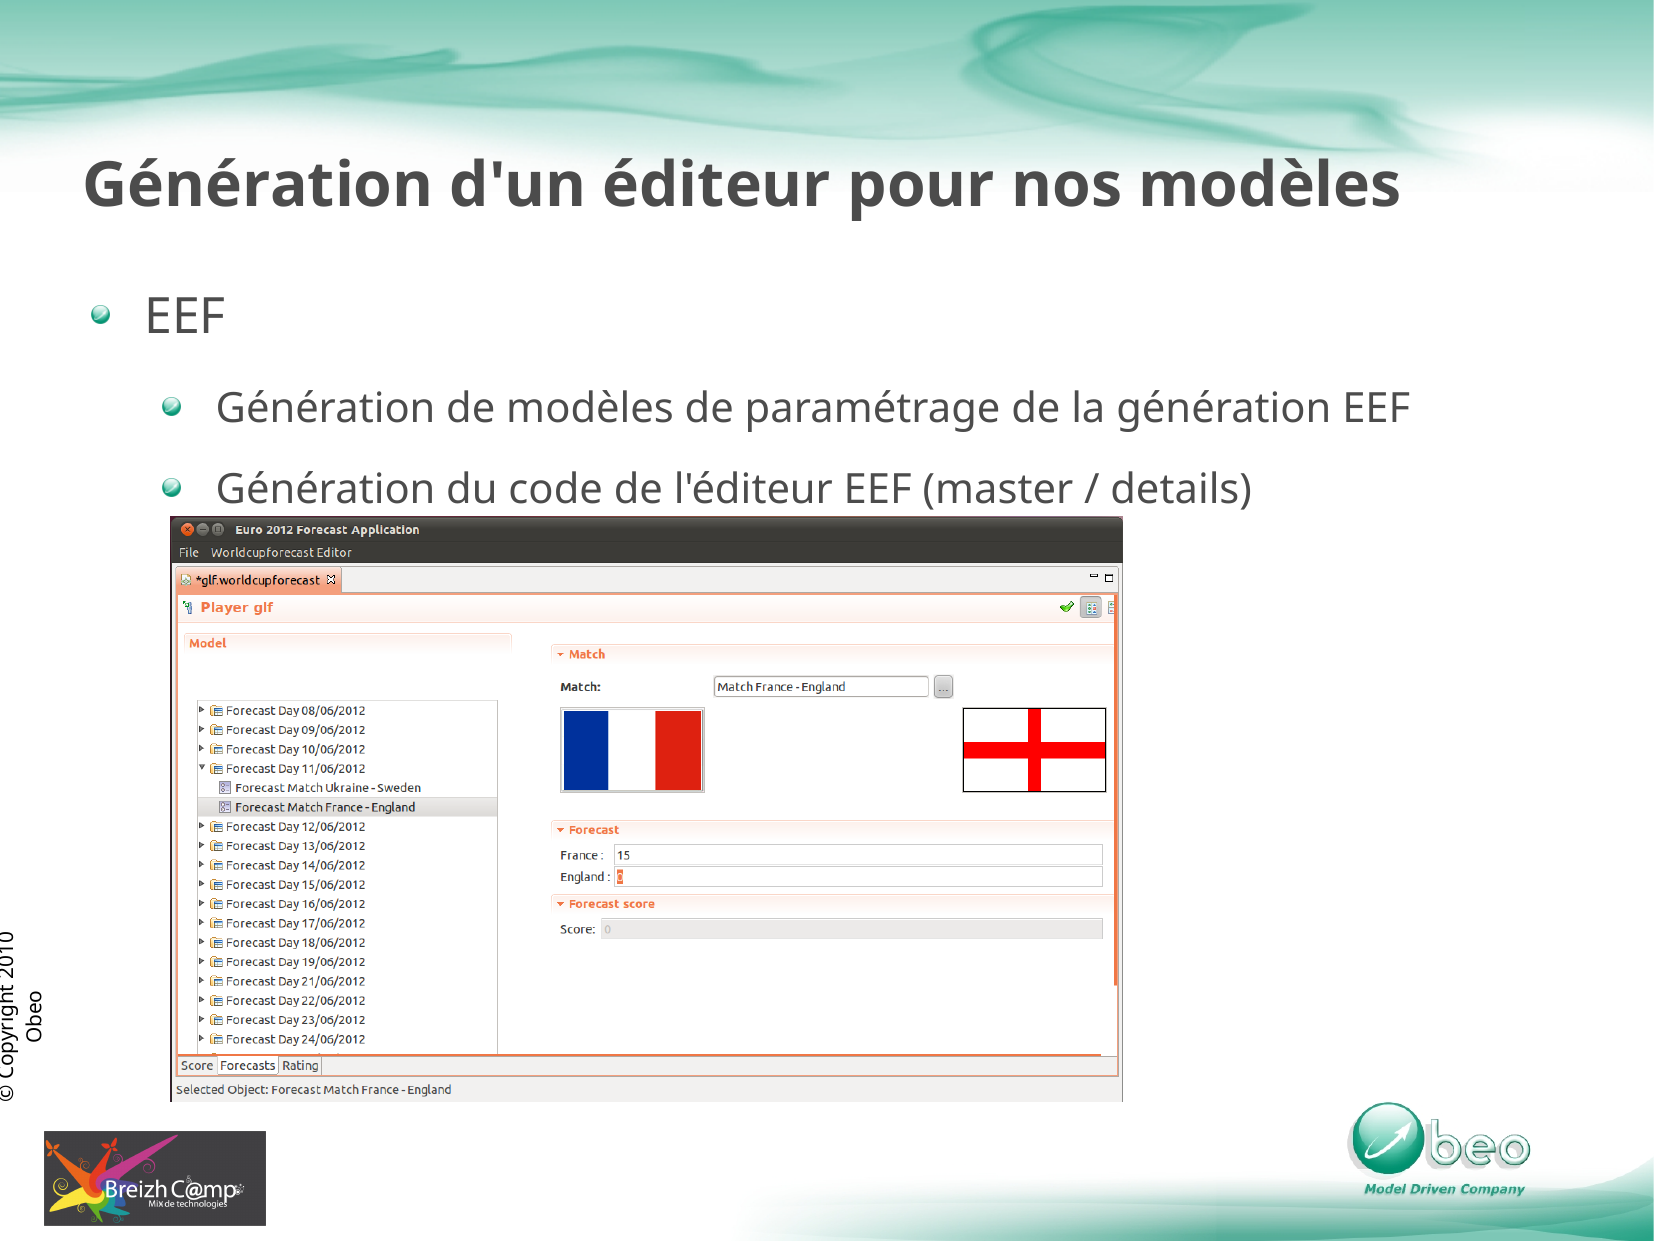

# Génération d'un éditeur pour nos modèles
EEF
Génération de modèles de paramétrage de la génération EEF
Génération du code de l'éditeur EEF (master / details)
14